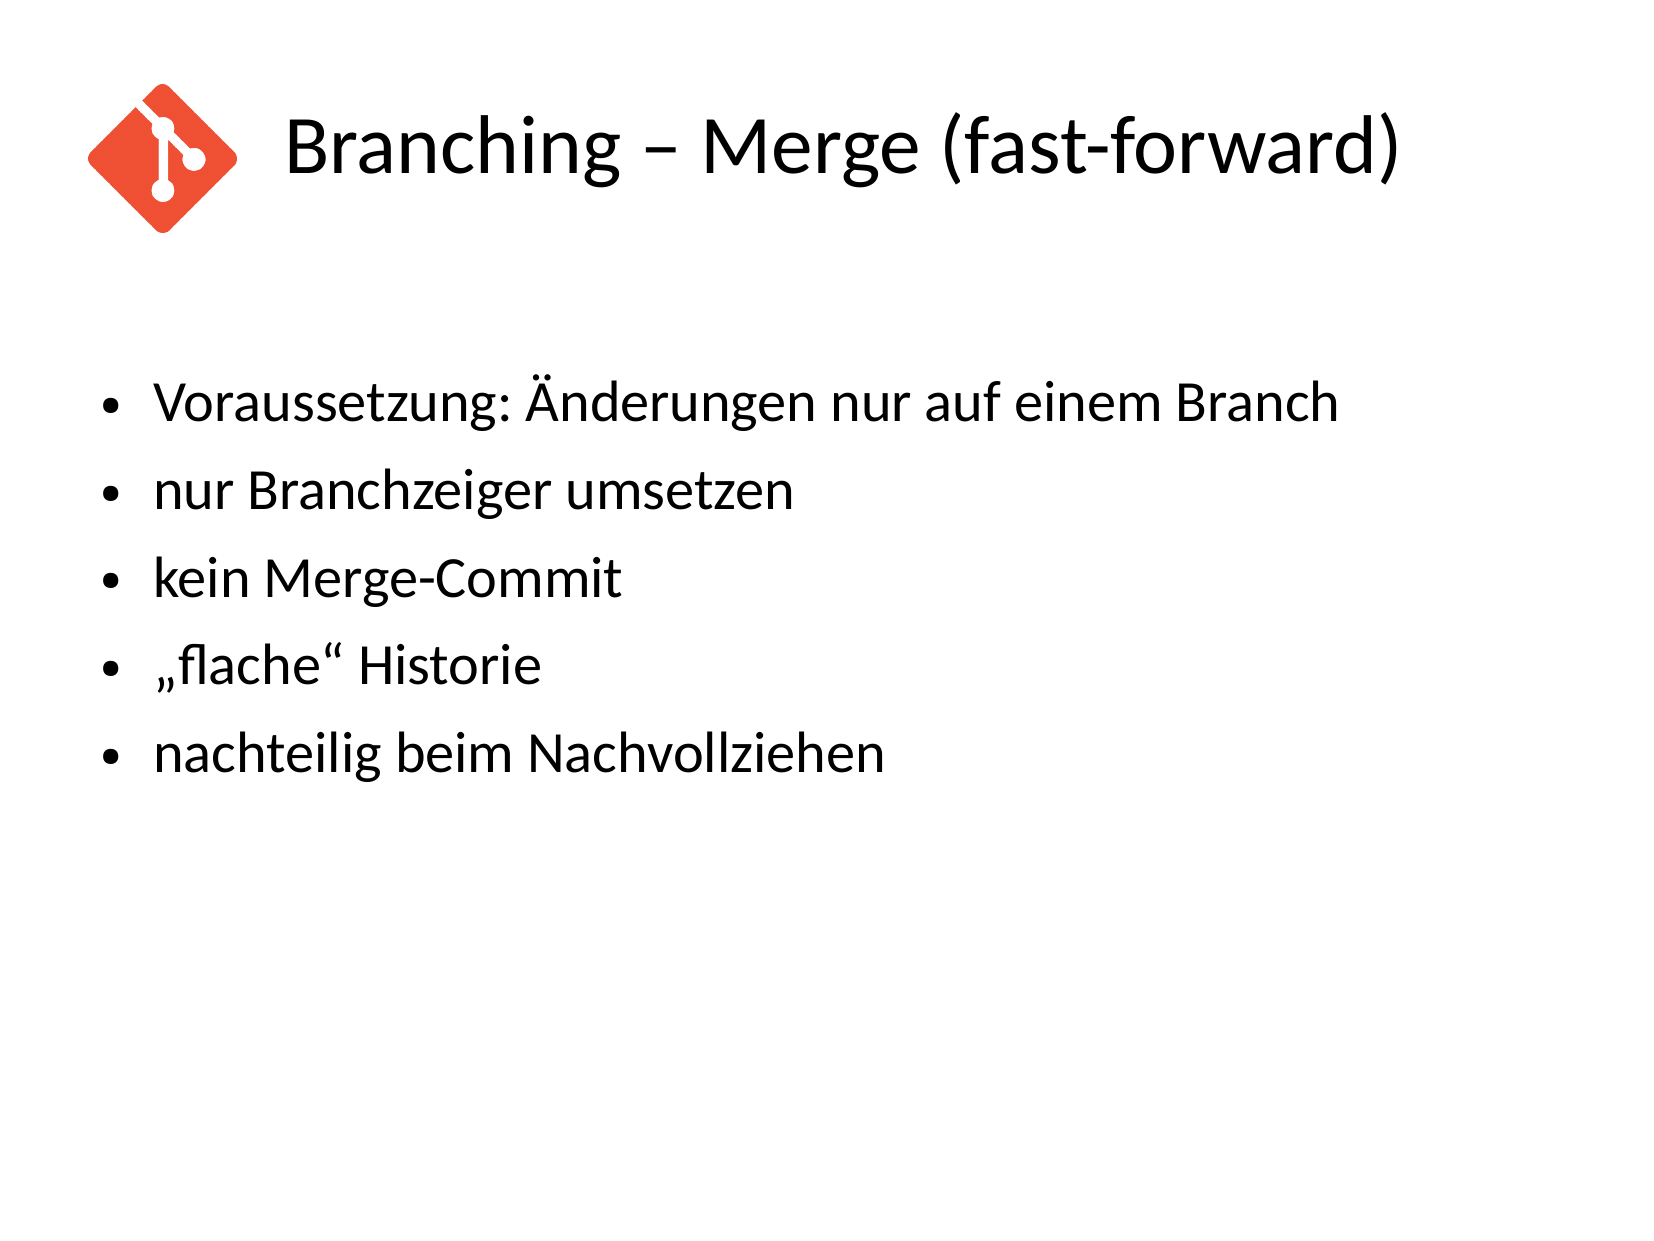

# Branching – Merge (fast-forward)
Voraussetzung: Änderungen nur auf einem Branch
nur Branchzeiger umsetzen
kein Merge-Commit
„flache“ Historie
nachteilig beim Nachvollziehen